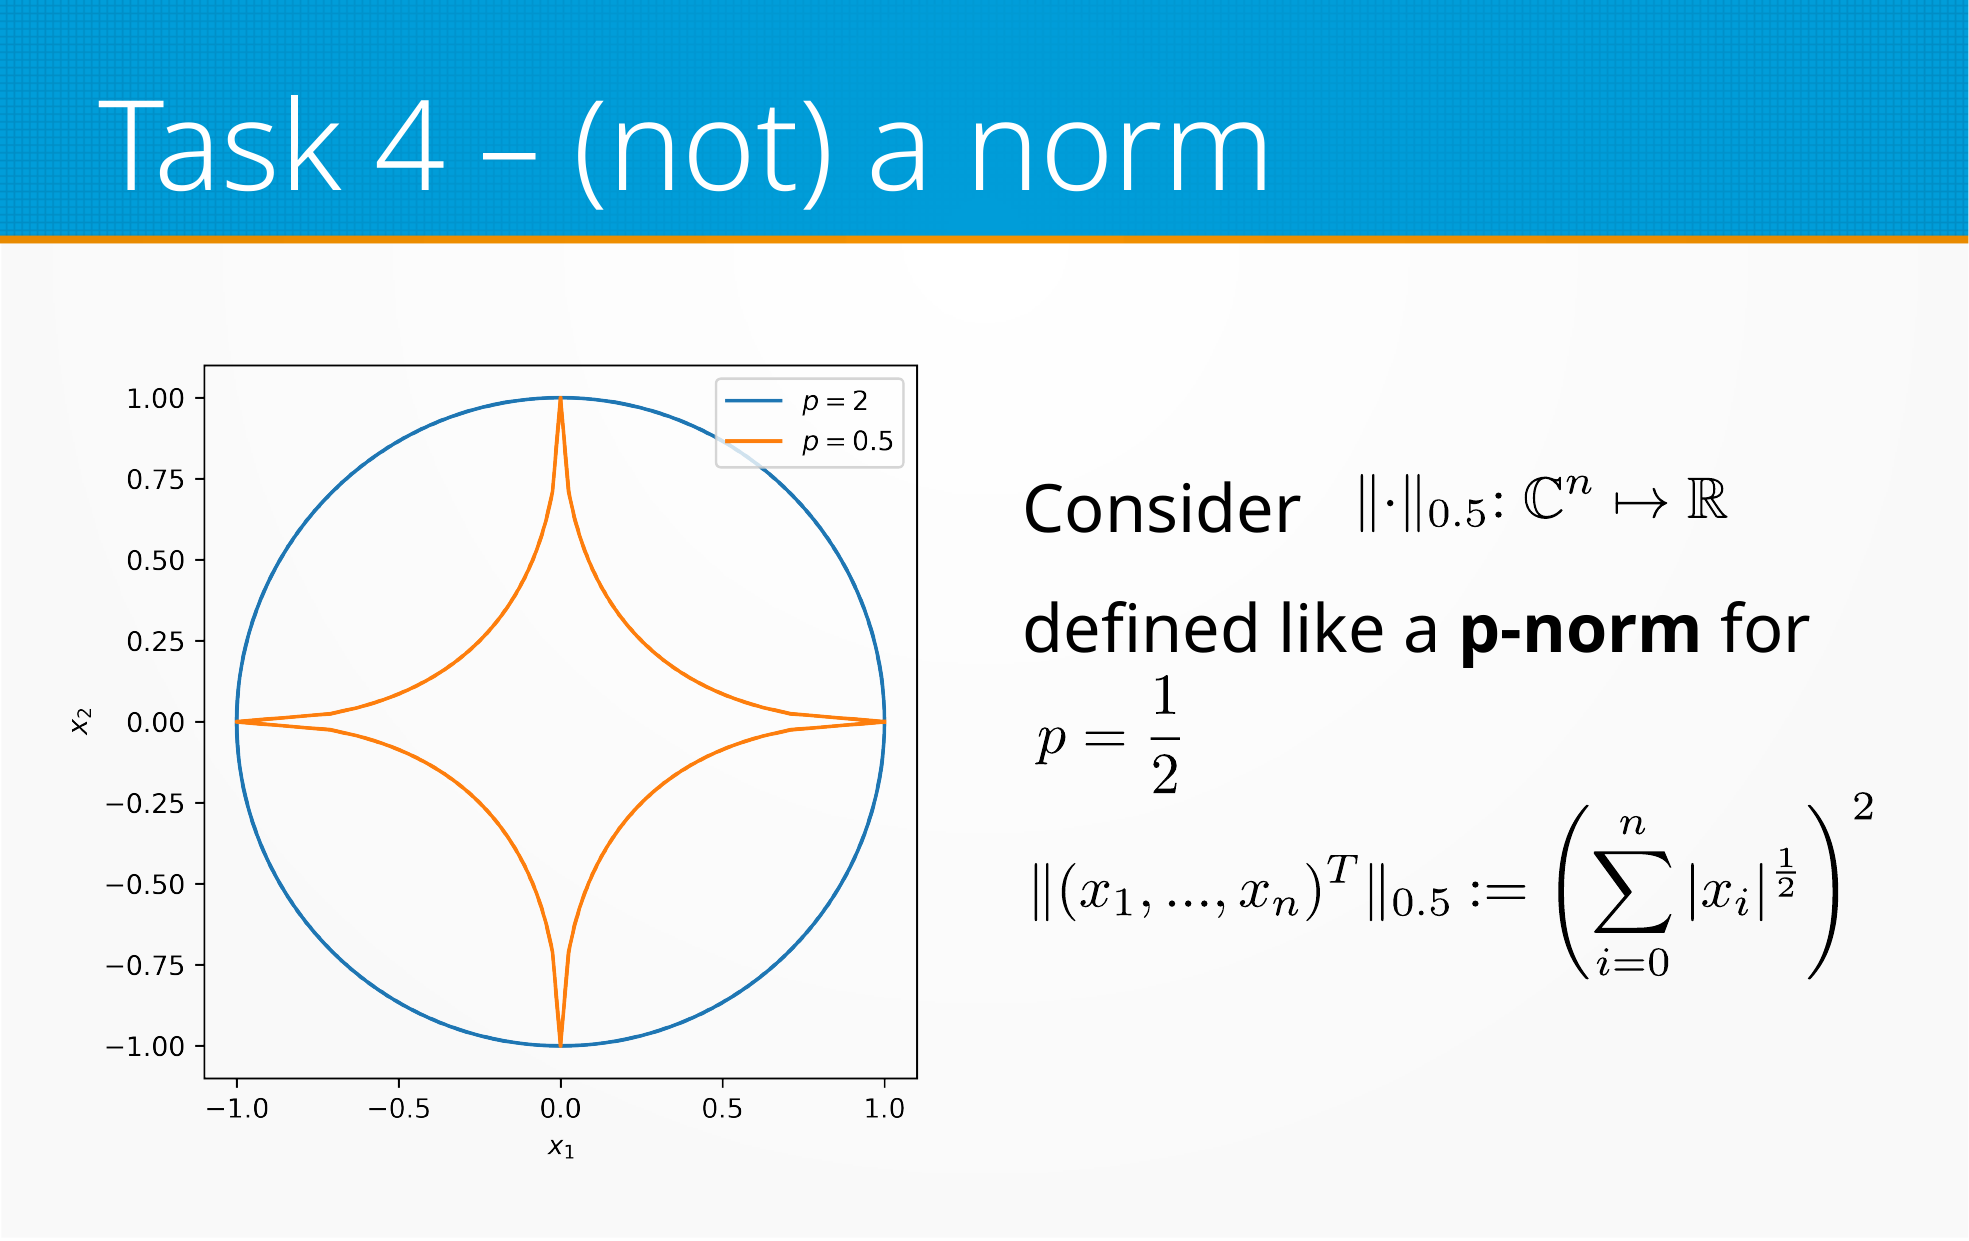

# Task 4 – (not) a norm
Consider
defined like a p-norm for